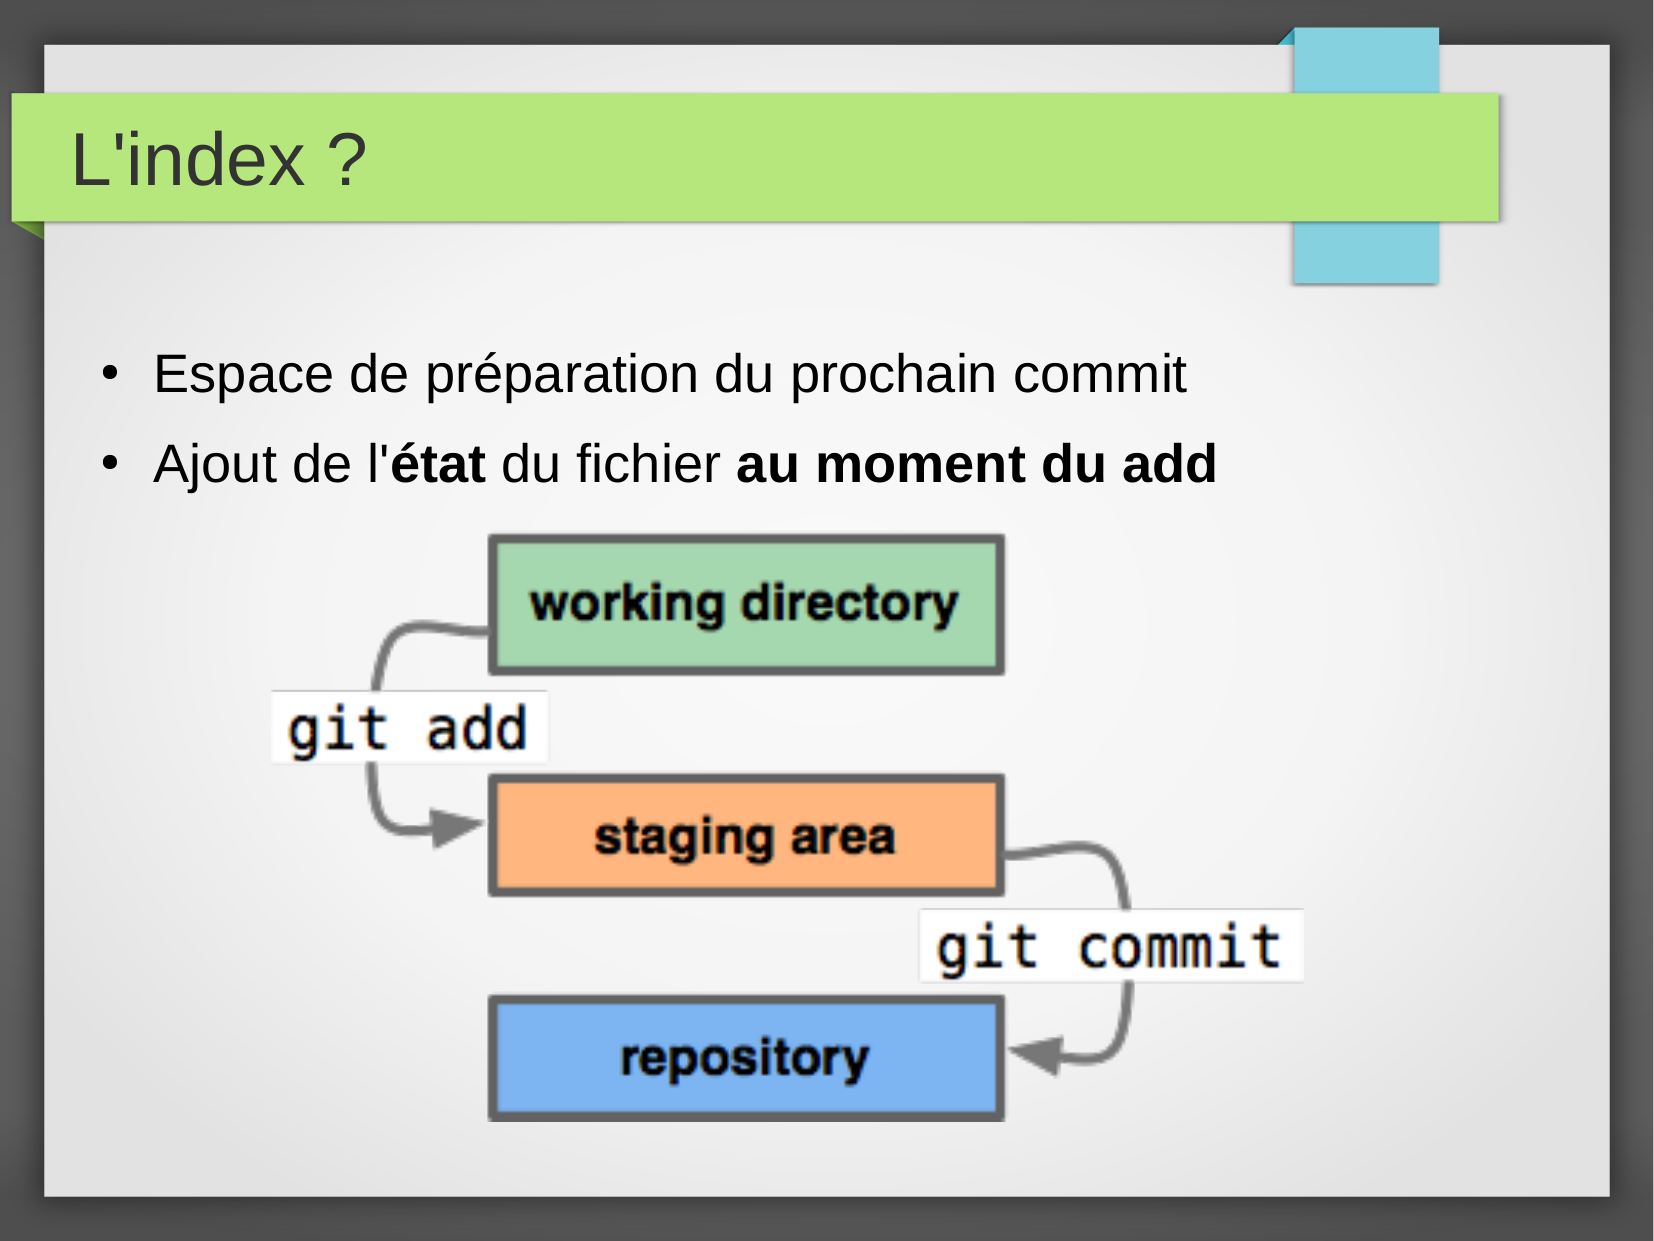

# L'index ?
Espace de préparation du prochain commit
Ajout de l'état du fichier au moment du add